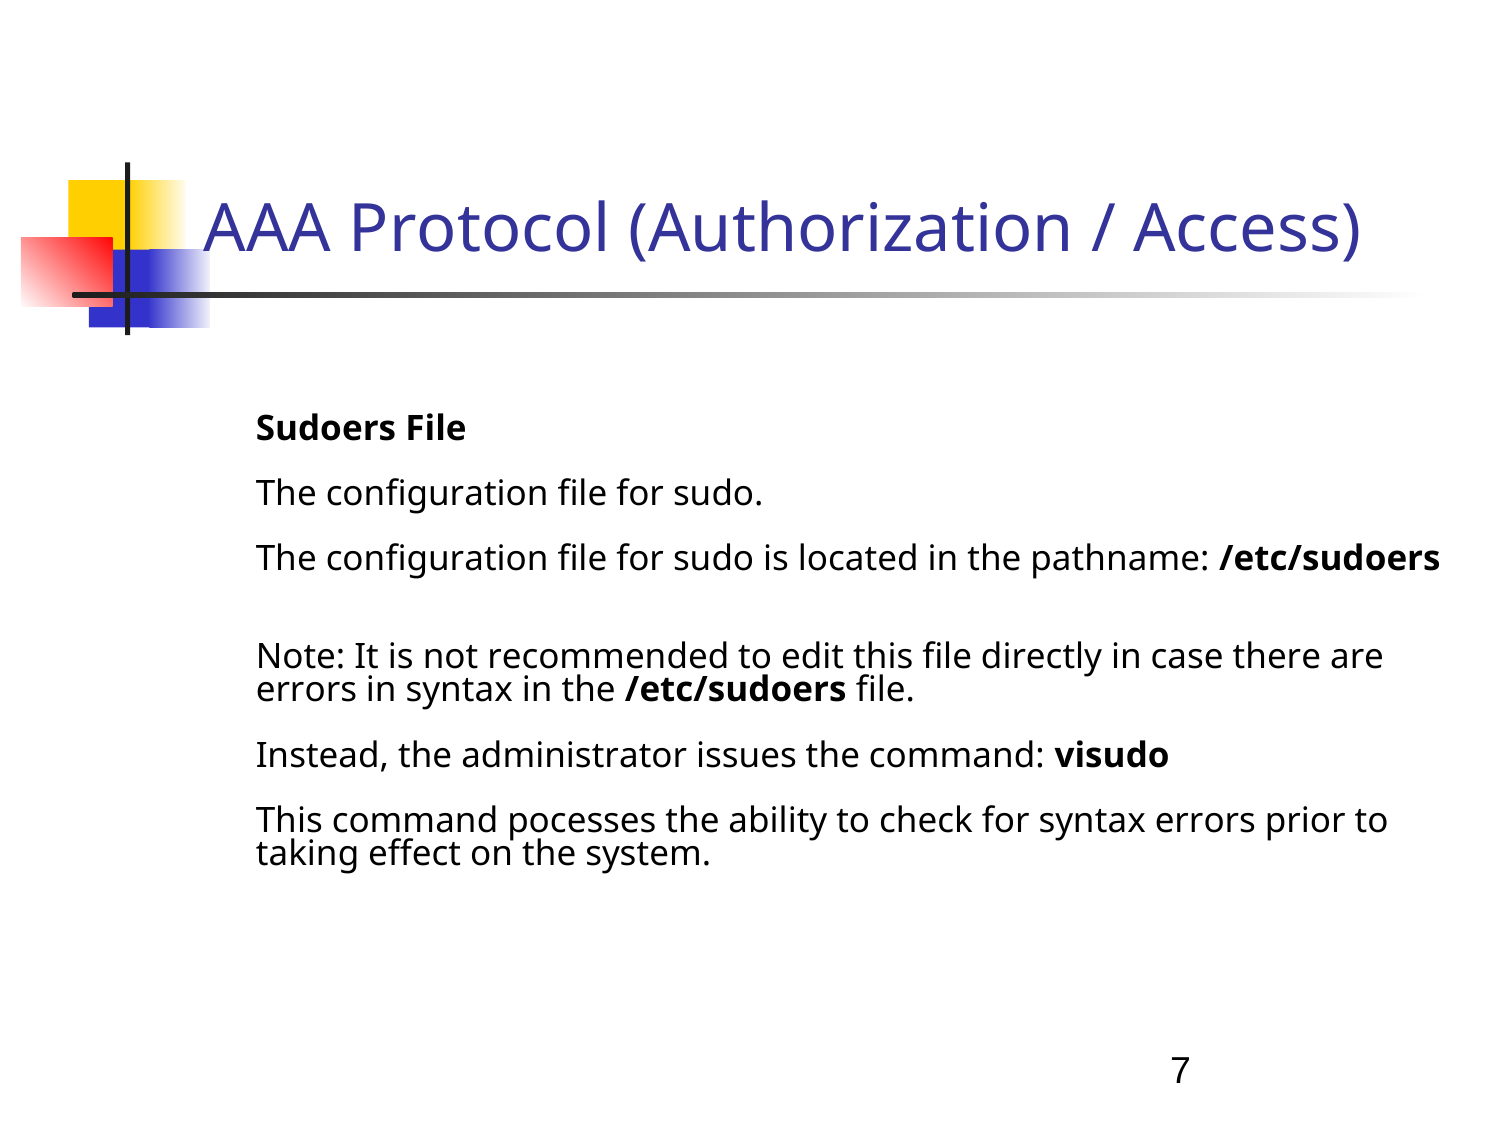

# AAA Protocol (Authorization / Access)
Sudoers File
The configuration file for sudo.
The configuration file for sudo is located in the pathname: /etc/sudoers
Note: It is not recommended to edit this file directly in case there are errors in syntax in the /etc/sudoers file.
Instead, the administrator issues the command: visudo
This command pocesses the ability to check for syntax errors prior to taking effect on the system.
7